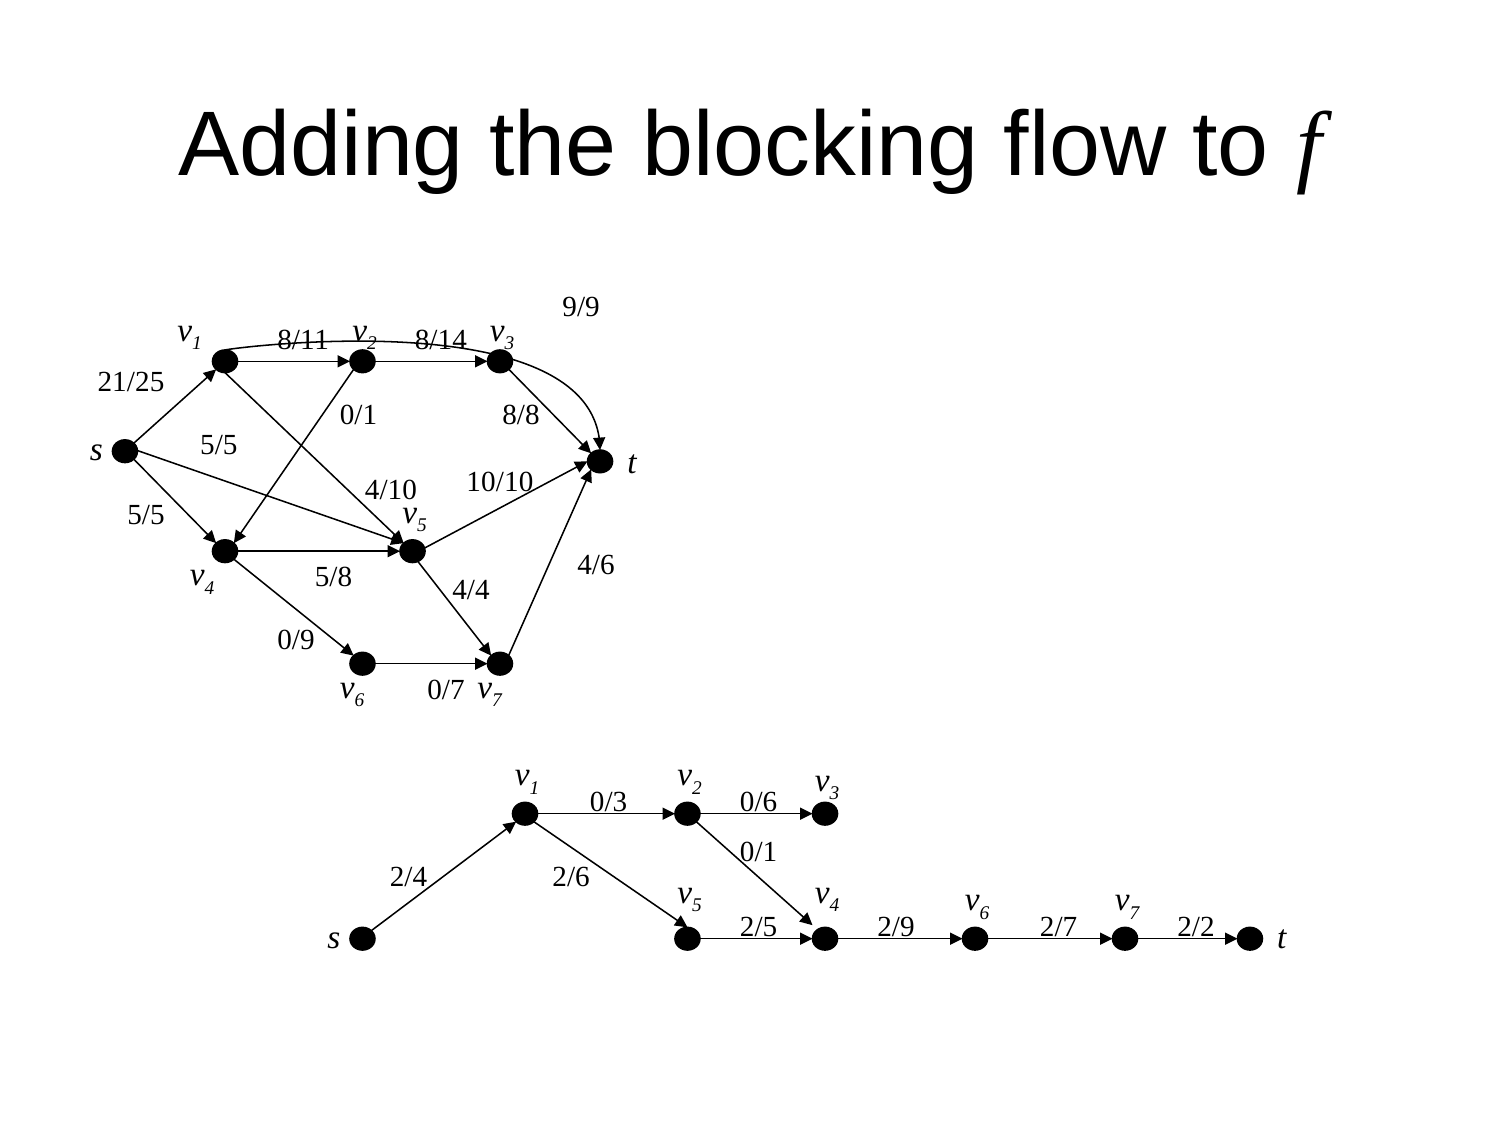

# Adding the blocking flow to f
9/9
v1
v2
v3
8/11
8/14
21/25
0/1
8/8
s
5/5
t
4/10
10/10
v5
5/5
4/6
v4
5/8
4/4
0/9
v6
v7
0/7
v1
v2
v3
0/3
0/6
0/1
2/4
2/6
v5
v4
v6
v7
2/5
2/9
2/7
2/2
s
t